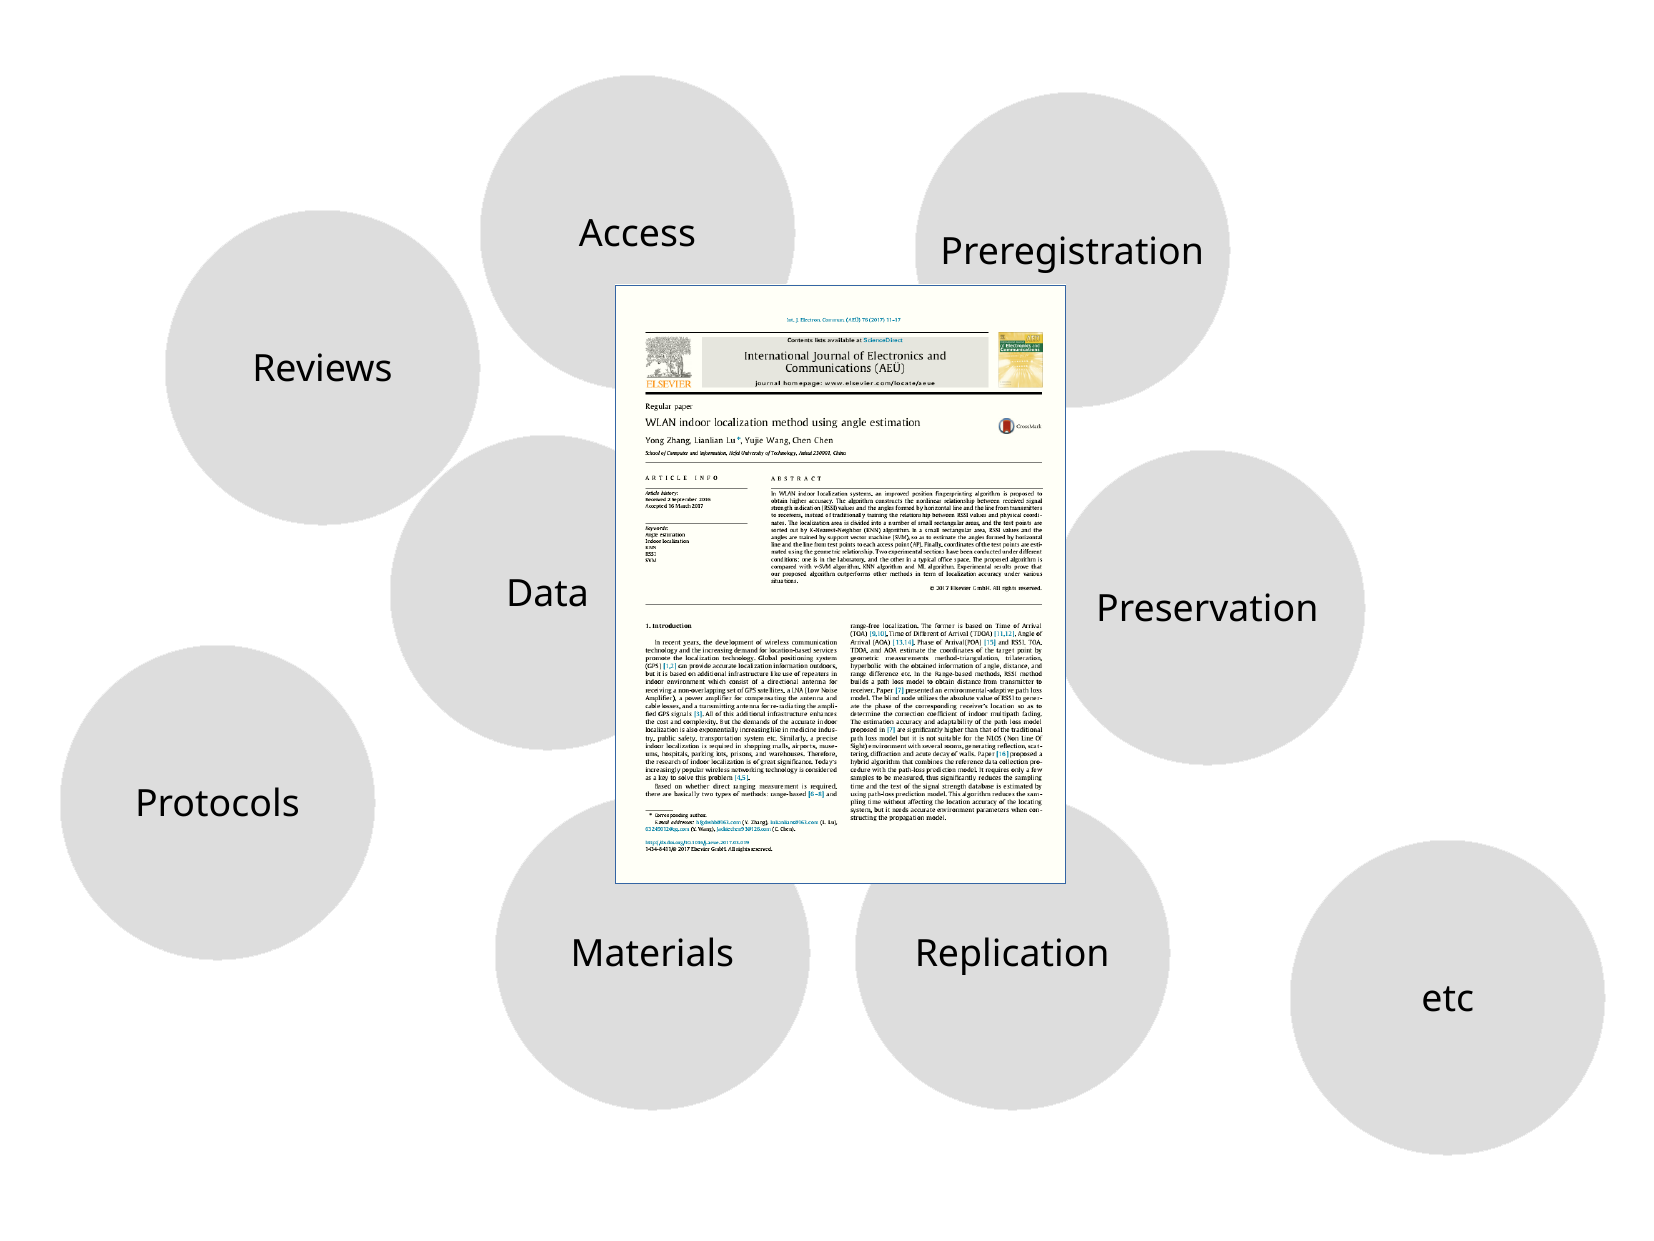

Access
Preregistration
Reviews
Data
Preservation
Protocols
Materials
Replication
etc